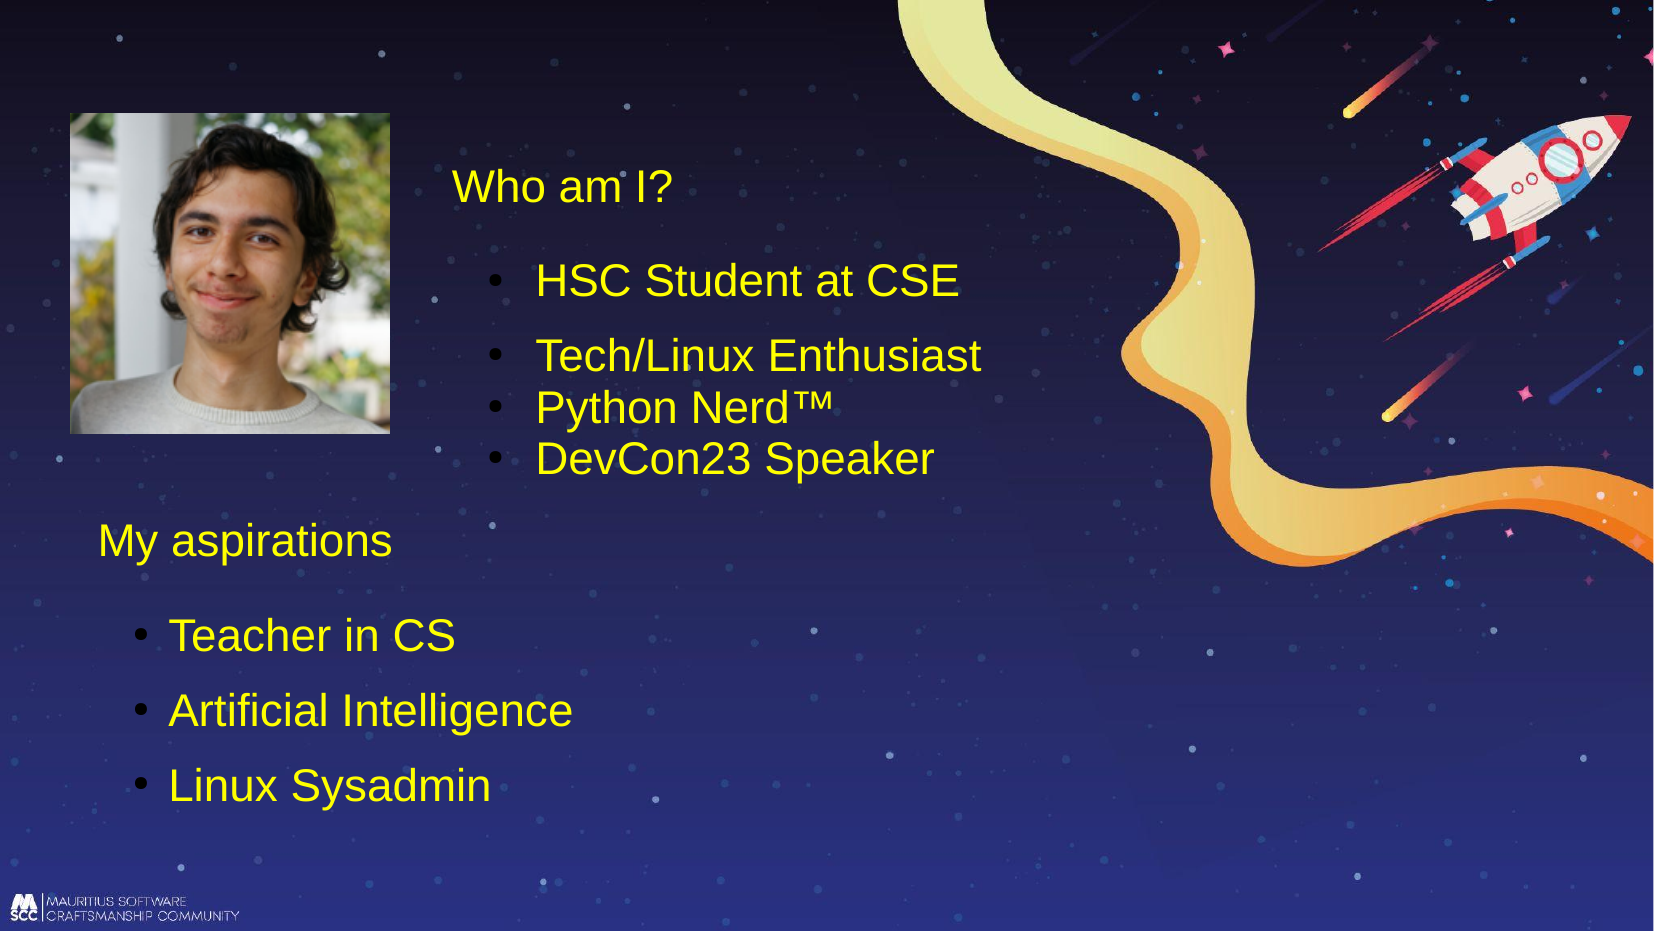

Who am I?
 HSC Student at CSE
 Tech/Linux Enthusiast
 Python Nerd™
 DevCon23 Speaker
My aspirations
Teacher in CS
Artificial Intelligence
Linux Sysadmin